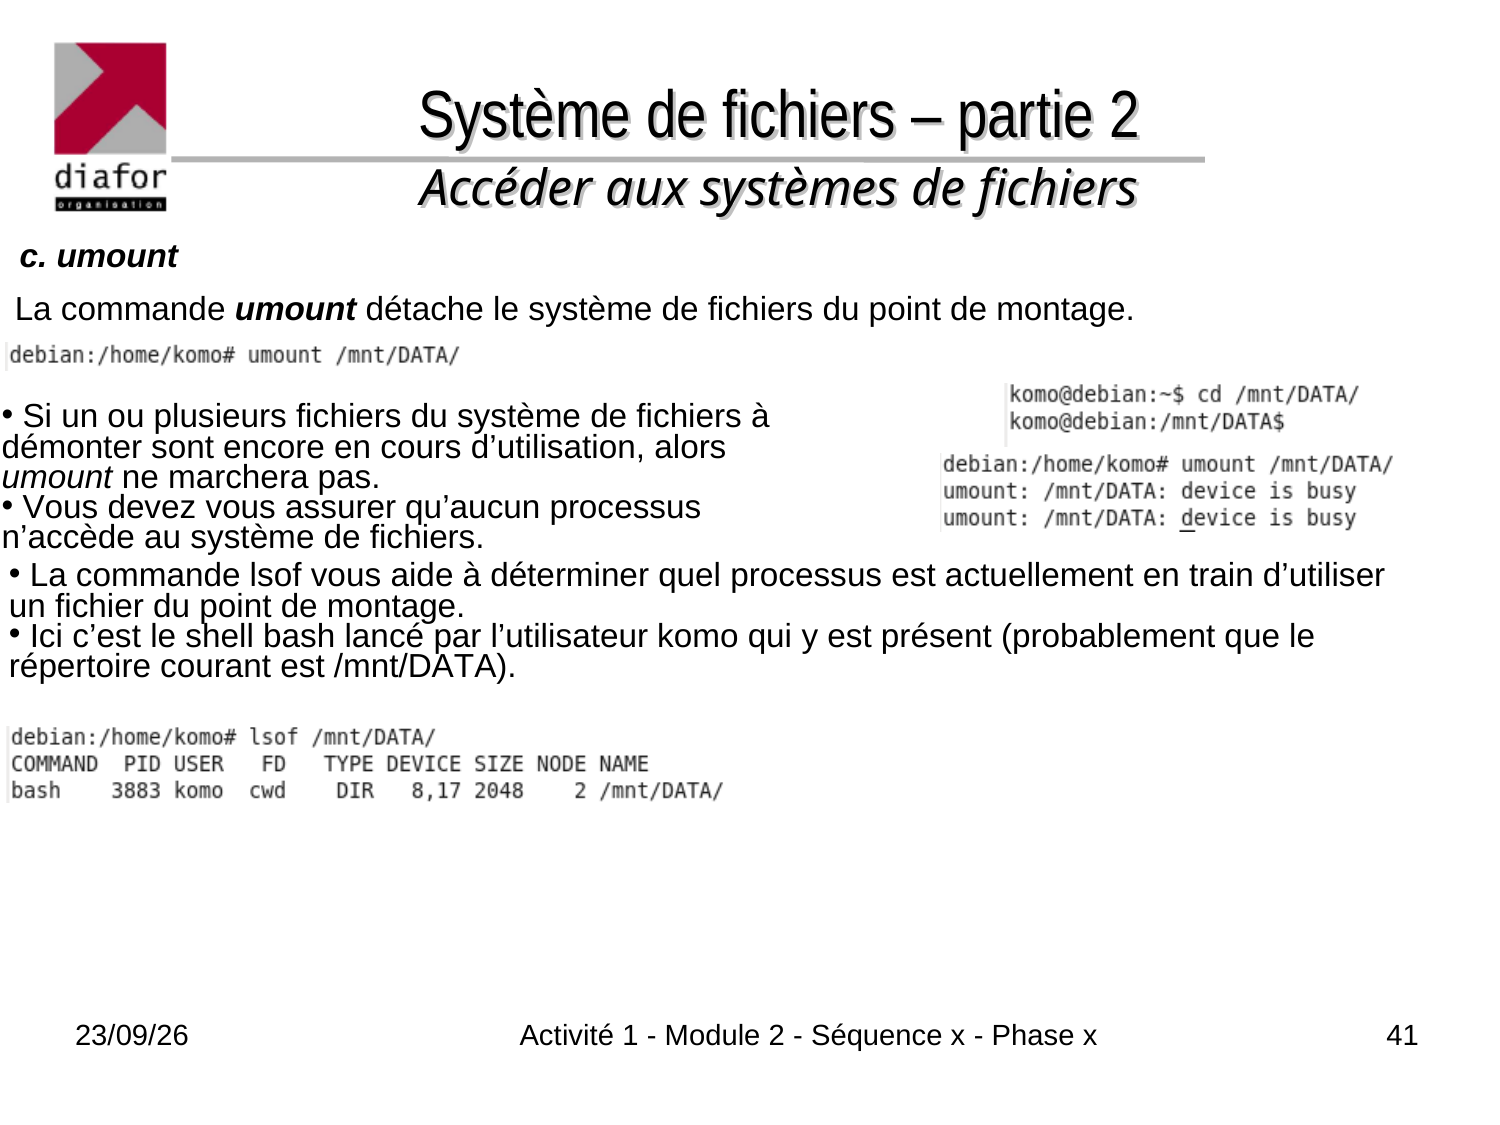

# Système de fichiers – partie 2 Accéder aux systèmes de fichiers
c. umount
La commande umount détache le système de fichiers du point de montage.
 Si un ou plusieurs fichiers du système de fichiers à démonter sont encore en cours d’utilisation, alors umount ne marchera pas.
 Vous devez vous assurer qu’aucun processus n’accède au système de fichiers.
 La commande lsof vous aide à déterminer quel processus est actuellement en train d’utiliser un fichier du point de montage.
 Ici c’est le shell bash lancé par l’utilisateur komo qui y est présent (probablement que le répertoire courant est /mnt/DATA).
Activité 1 - Module 2 - Séquence x - Phase x
41